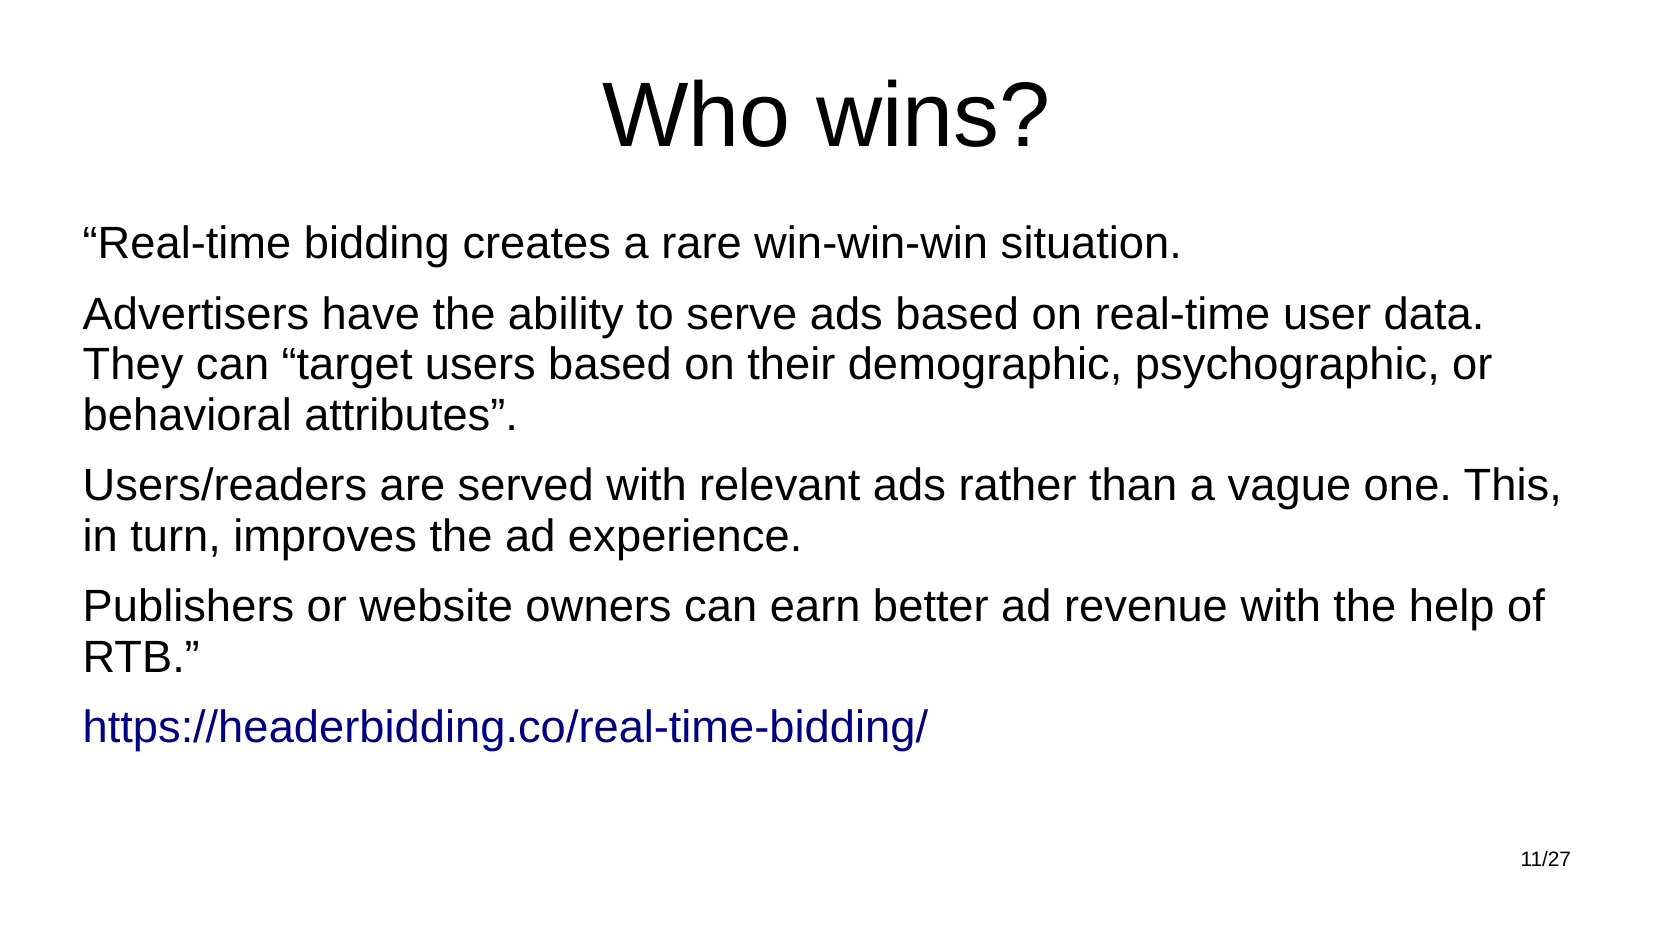

# Who wins?
“Real-time bidding creates a rare win-win-win situation.
Advertisers have the ability to serve ads based on real-time user data. They can “target users based on their demographic, psychographic, or behavioral attributes”.
Users/readers are served with relevant ads rather than a vague one. This, in turn, improves the ad experience.
Publishers or website owners can earn better ad revenue with the help of RTB.”
https://headerbidding.co/real-time-bidding/
11